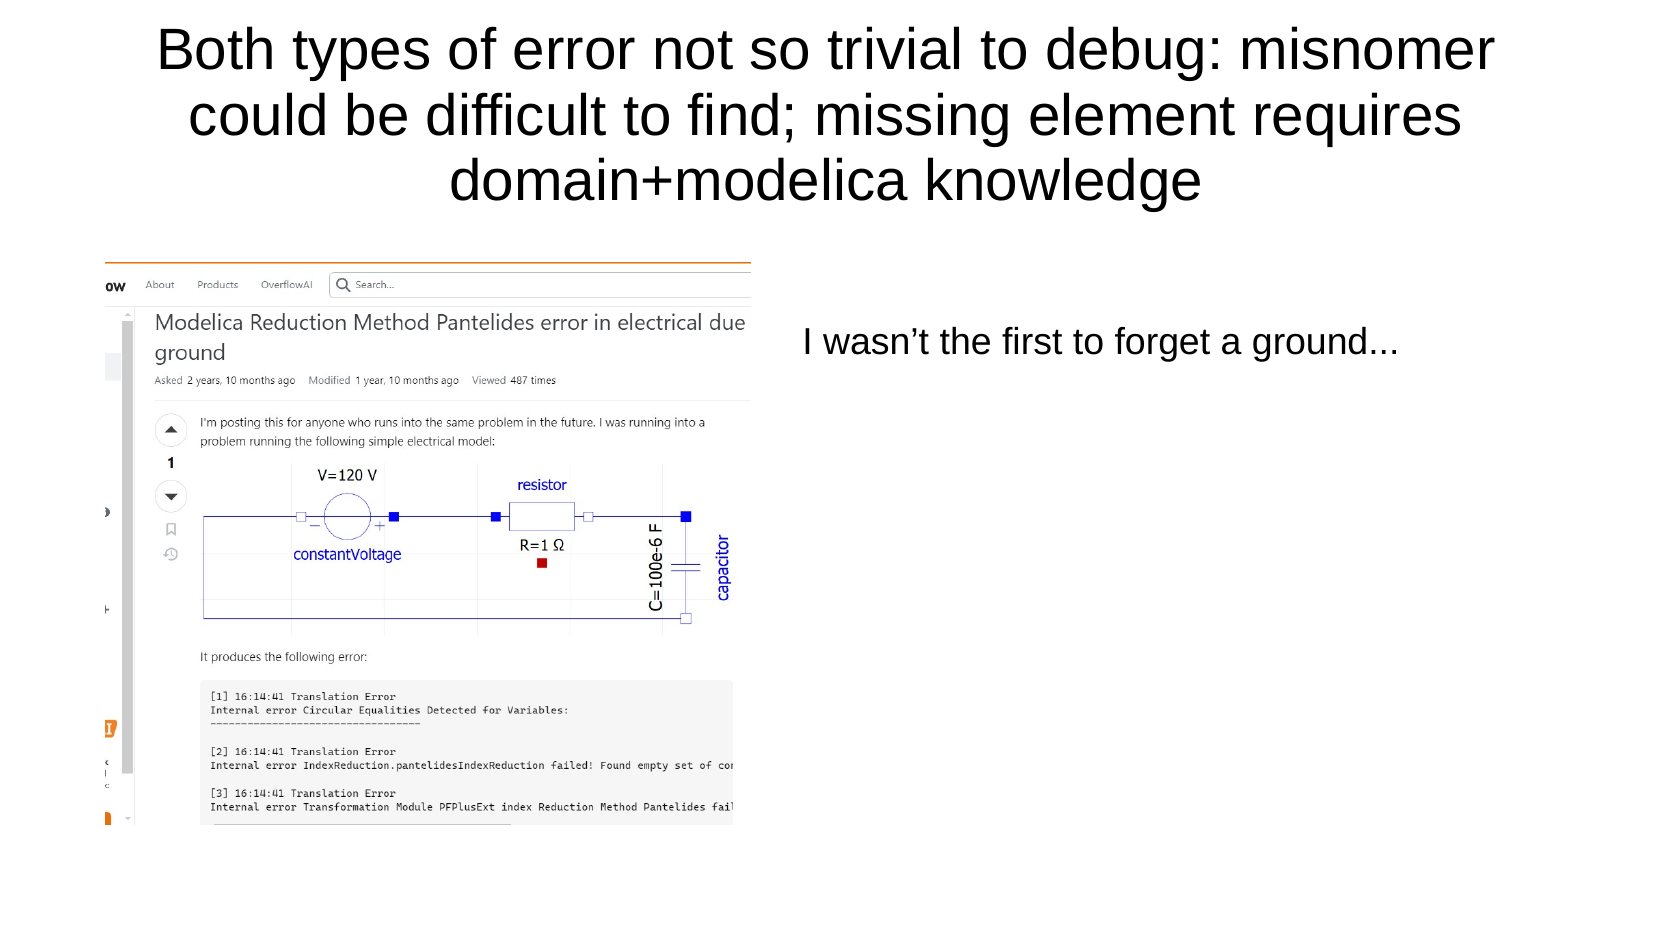

# Both types of error not so trivial to debug: misnomer could be difficult to find; missing element requires domain+modelica knowledge
I wasn’t the first to forget a ground...